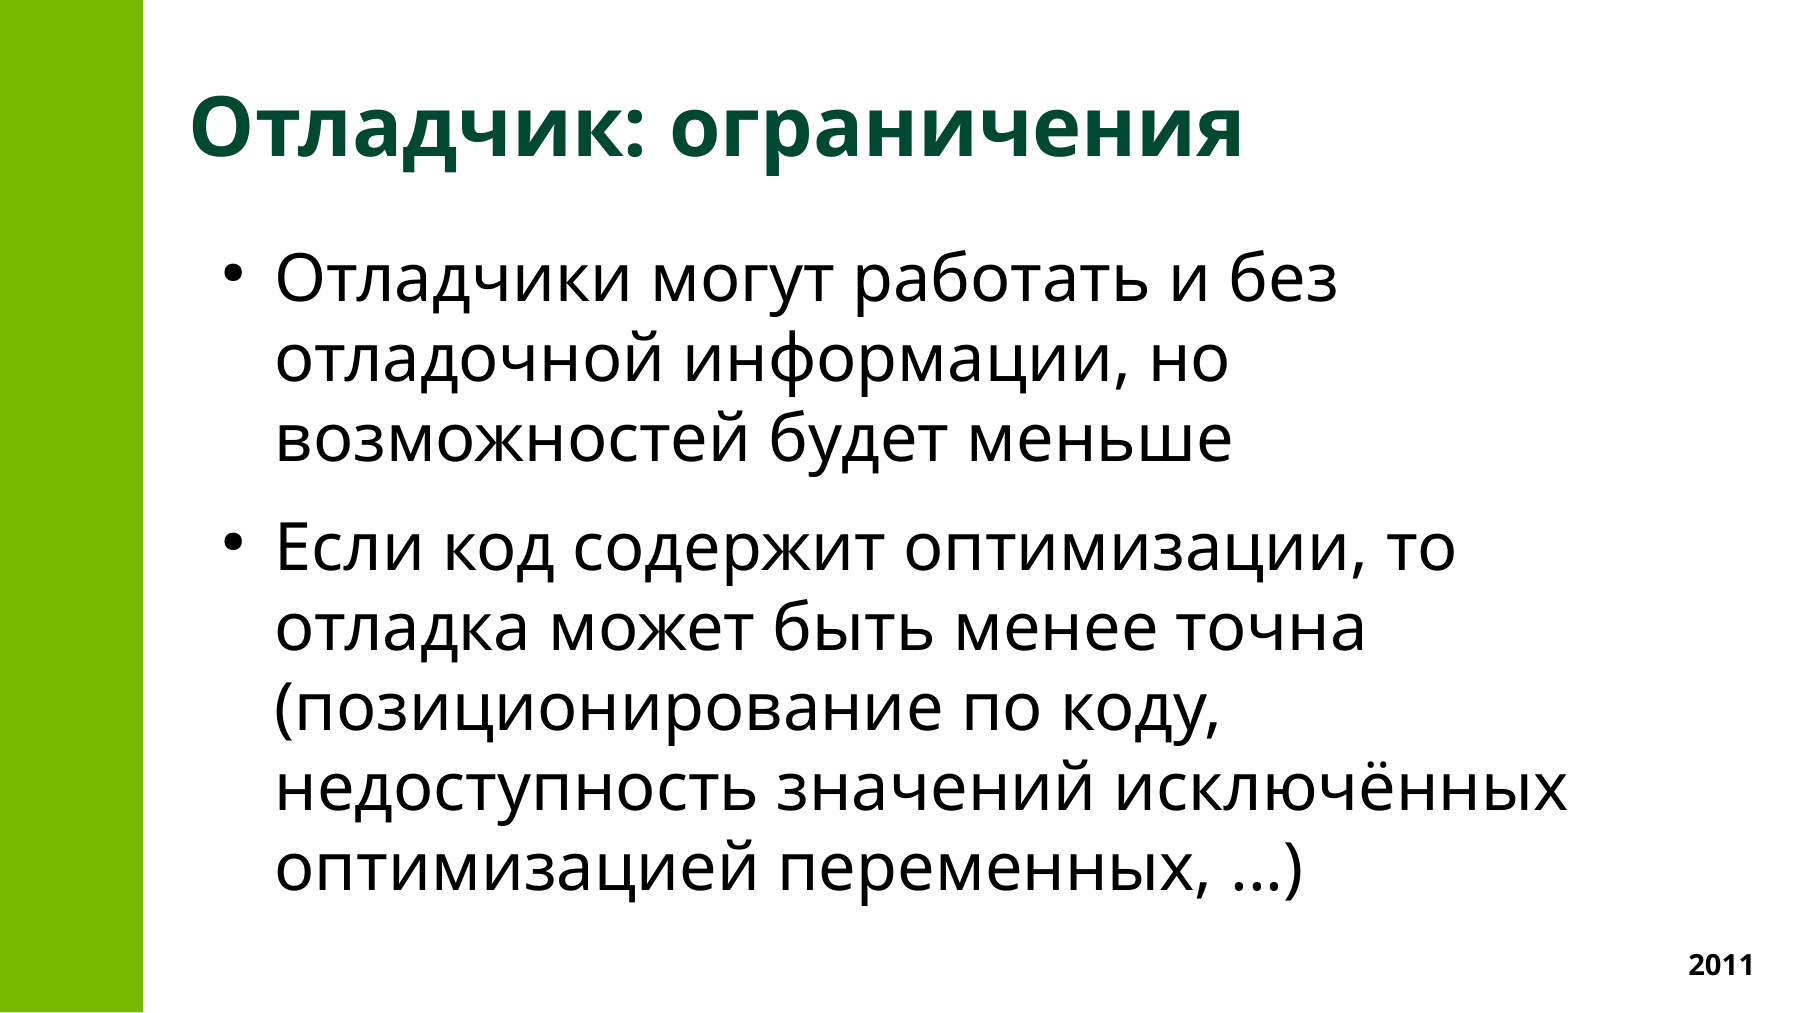

# Отладчик: ограничения
Отладчики могут работать и без отладочной информации, но возможностей будет меньше
Если код содержит оптимизации, то отладка может быть менее точна (позиционирование по коду, недоступность значений исключённых оптимизацией переменных, ...)